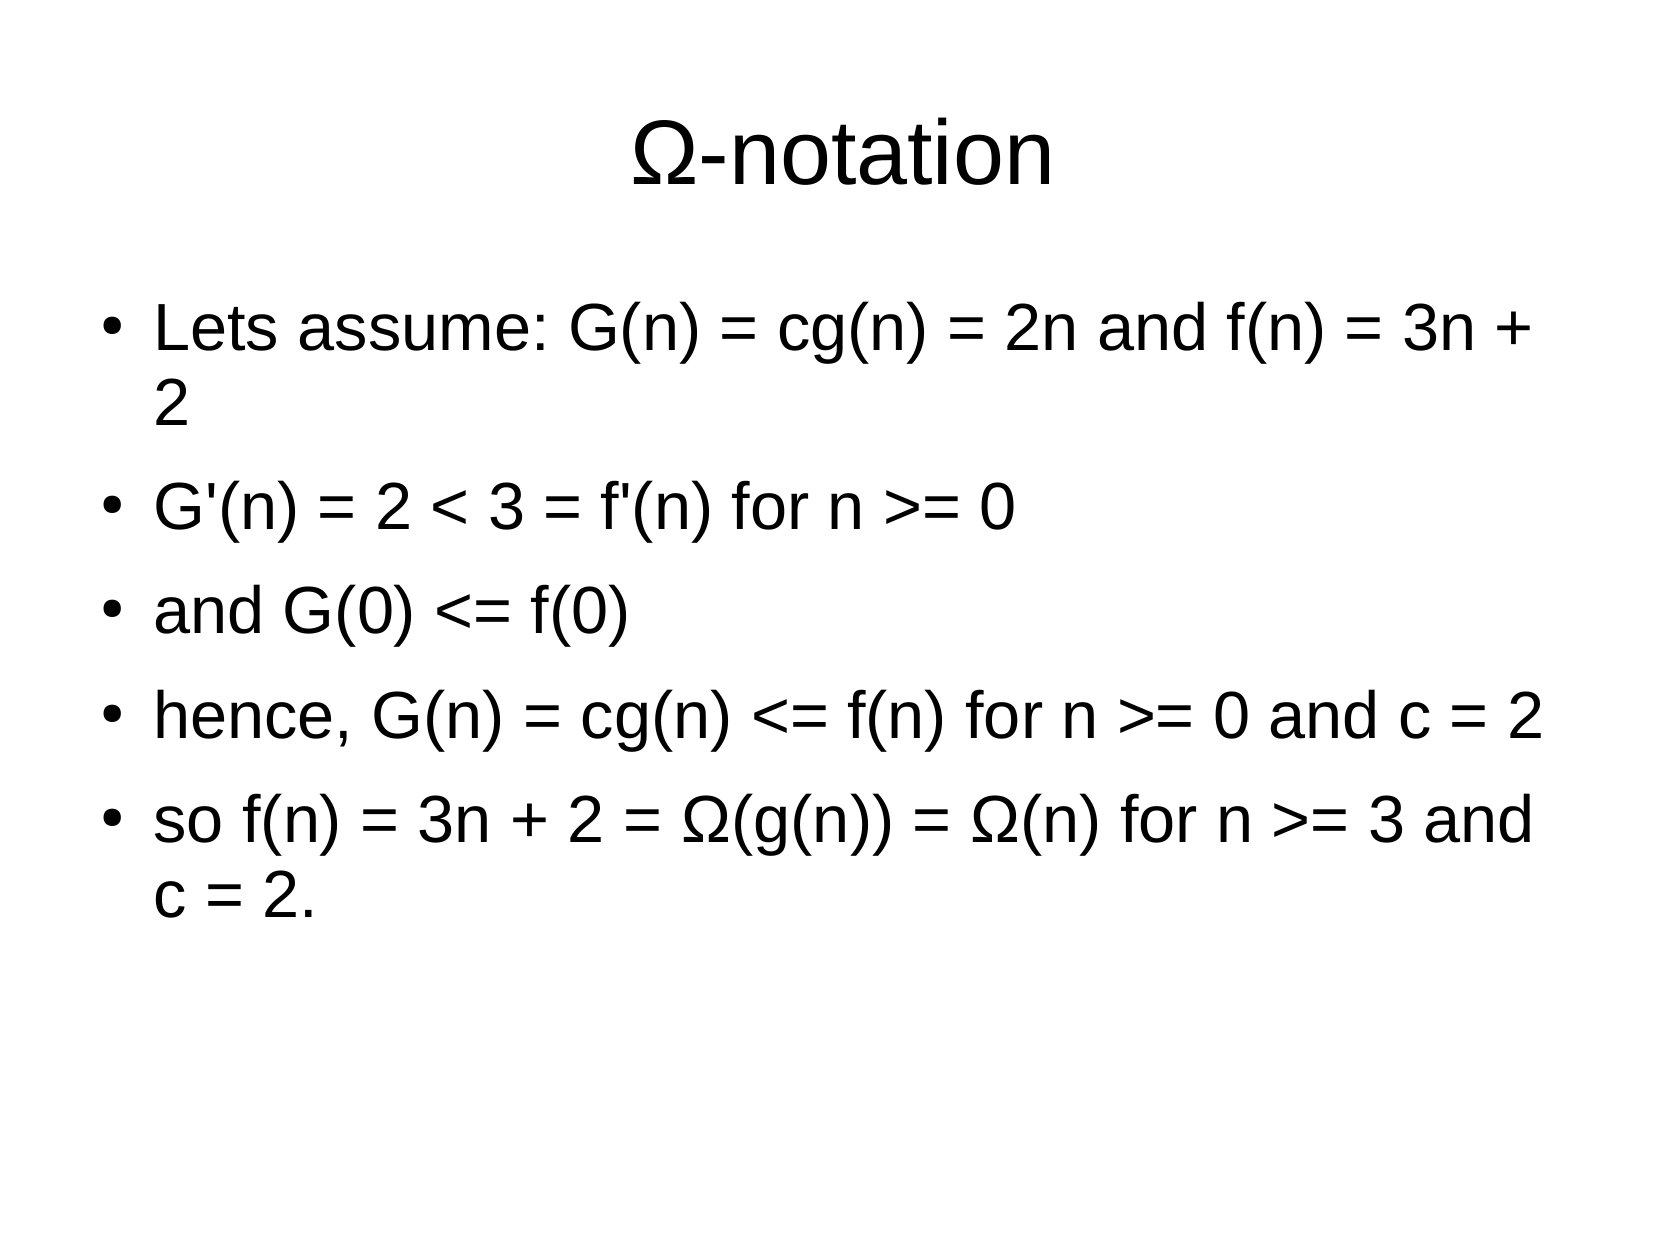

# Ω-notation
Lets assume: G(n) = cg(n) = 2n and f(n) = 3n + 2
G'(n) = 2 < 3 = f'(n) for n >= 0
and G(0) <= f(0)
hence, G(n) = cg(n) <= f(n) for n >= 0 and c = 2
so f(n) = 3n + 2 = Ω(g(n)) = Ω(n) for n >= 3 and c = 2.